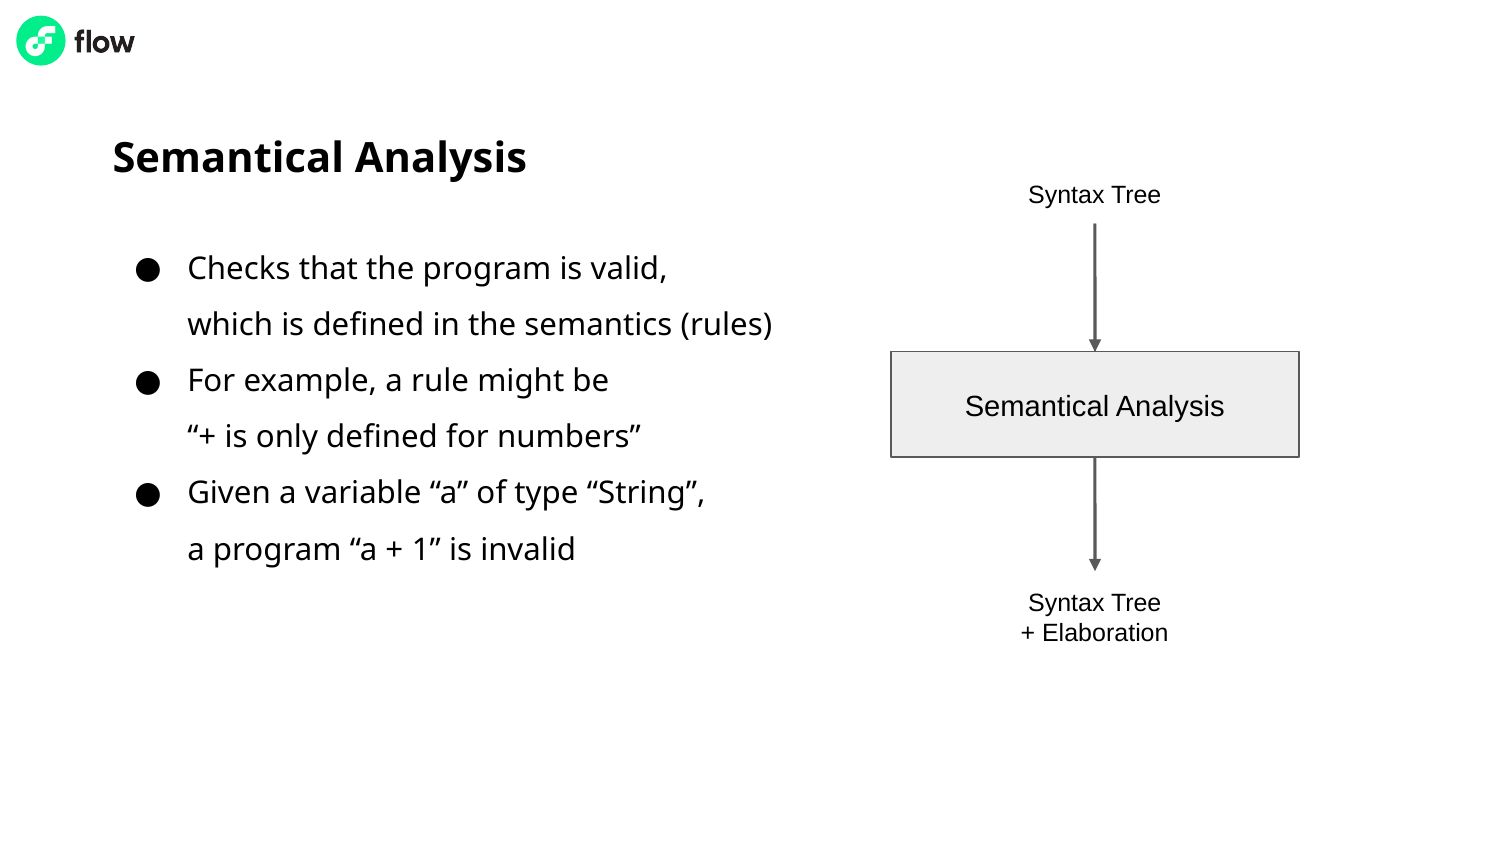

Semantical Analysis
Syntax Tree
Checks that the program is valid,
which is defined in the semantics (rules)
For example, a rule might be
“+ is only defined for numbers”
Given a variable “a” of type “String”,
a program “a + 1” is invalid
Semantical Analysis
Syntax Tree + Elaboration